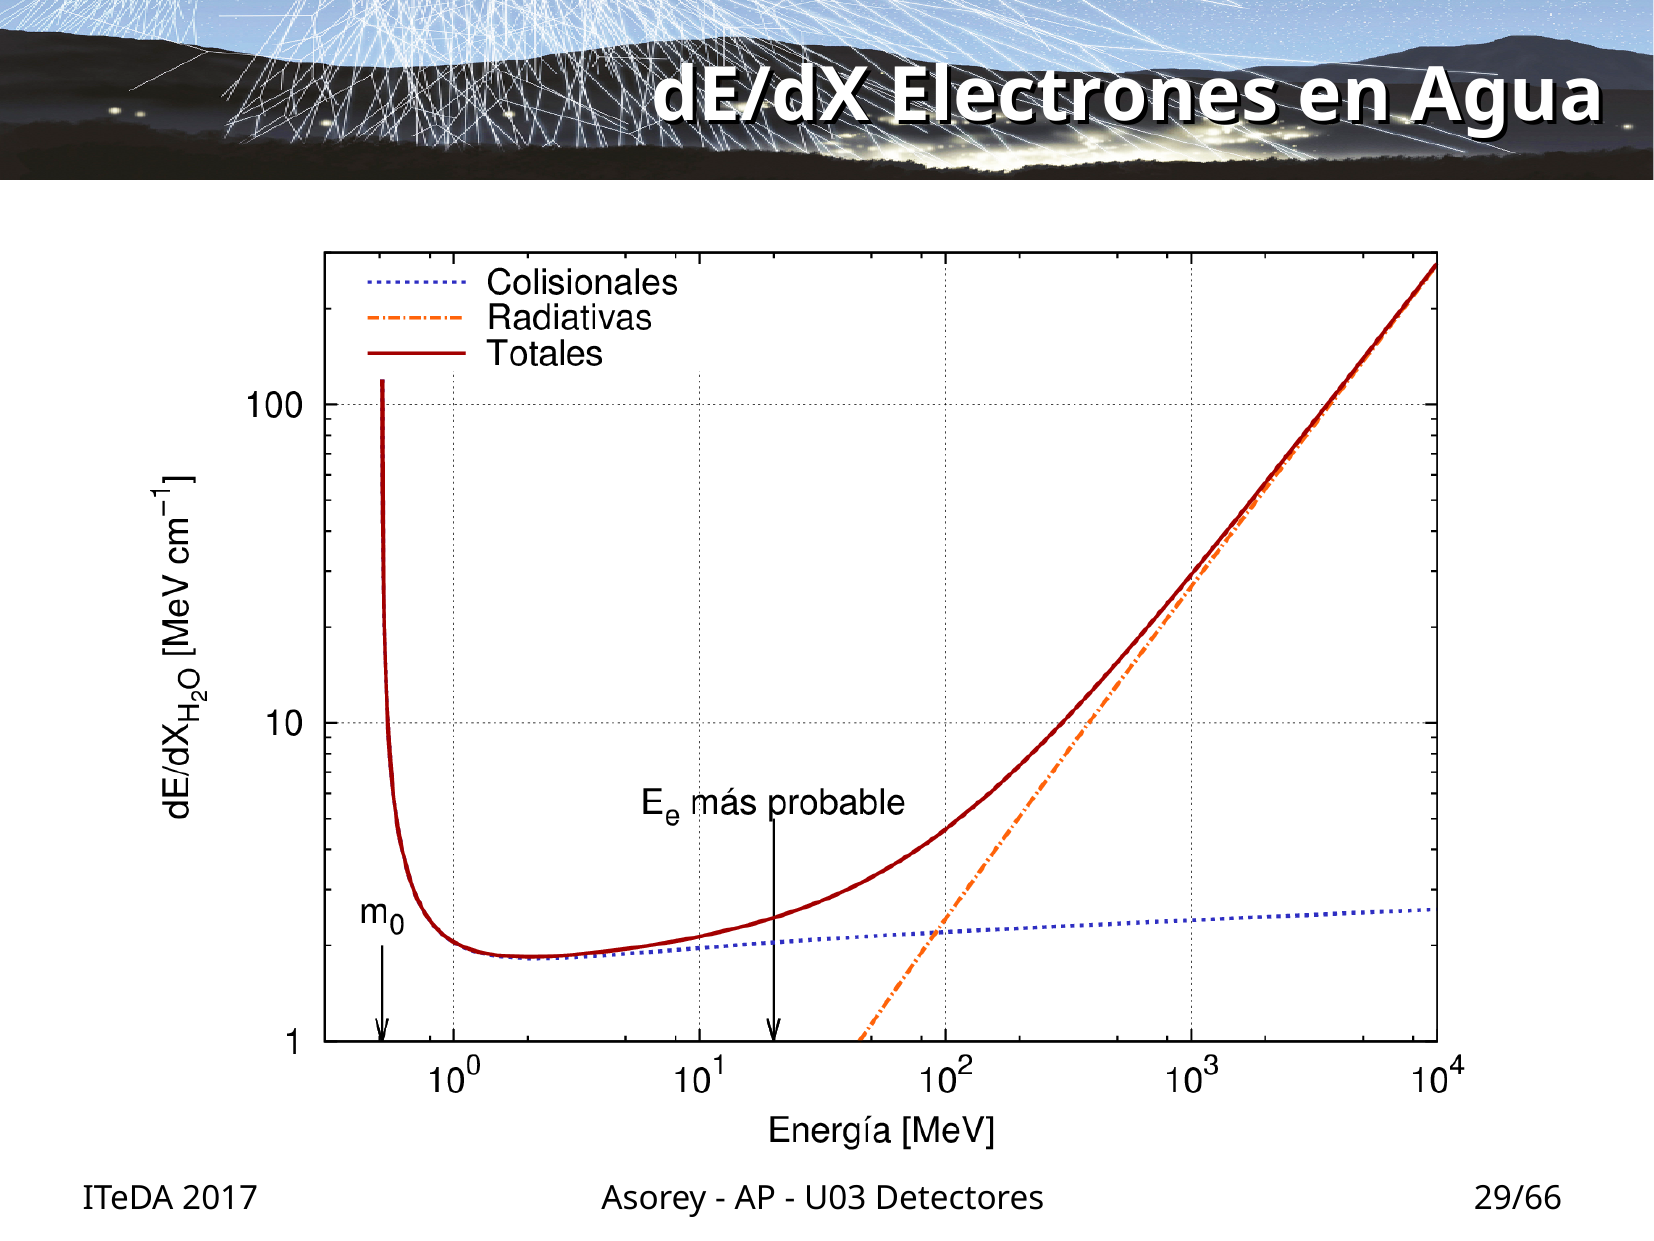

# dE/dX Electrones en Agua
ITeDA 2017
Asorey - AP - U03 Detectores
29